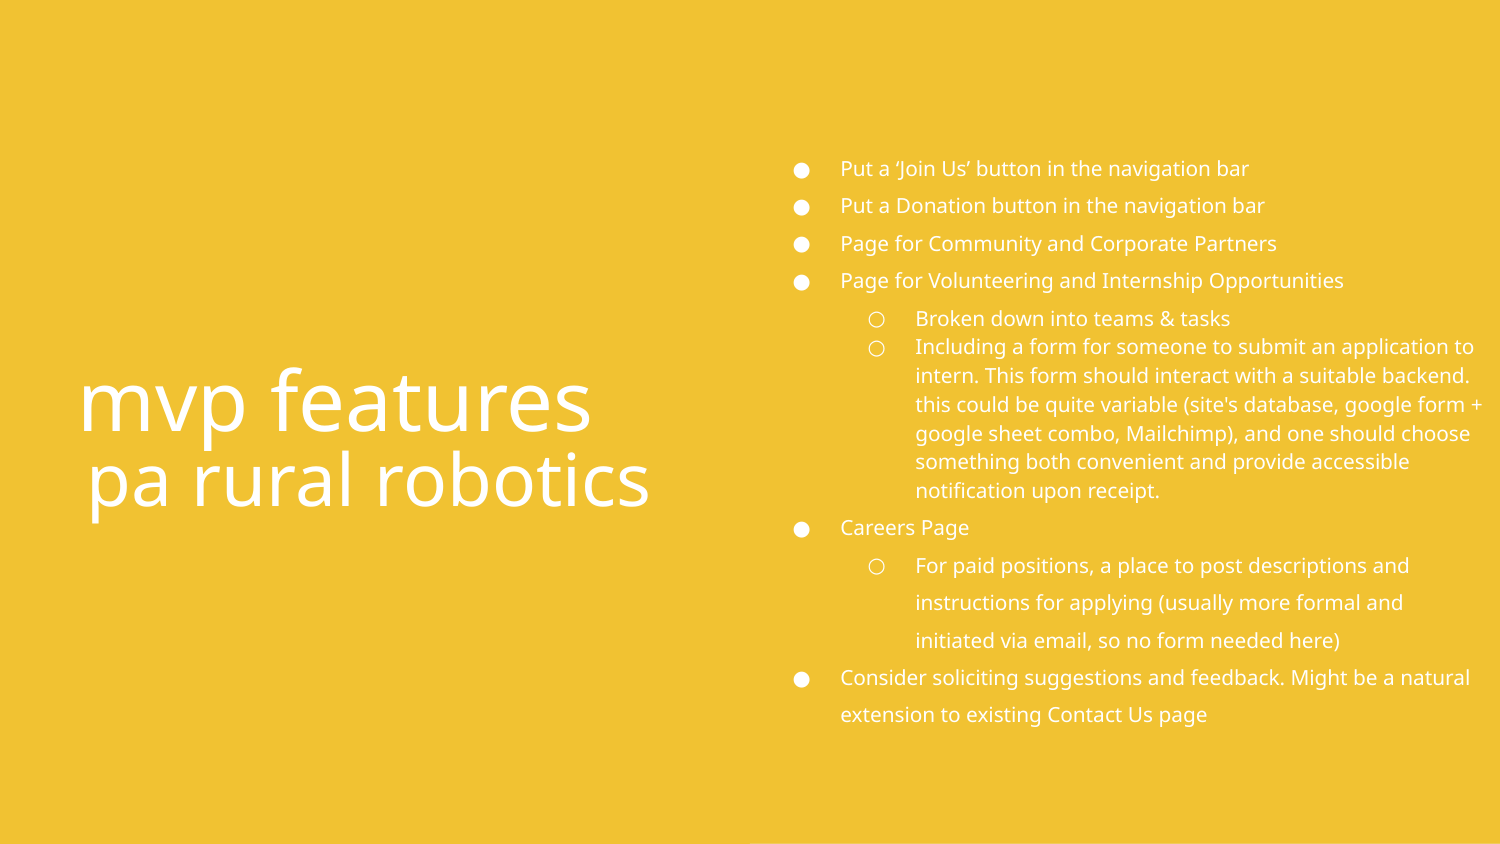

Put a ‘Join Us’ button in the navigation bar
Put a Donation button in the navigation bar
Page for Community and Corporate Partners
Page for Volunteering and Internship Opportunities
Broken down into teams & tasks
Including a form for someone to submit an application to intern. This form should interact with a suitable backend. this could be quite variable (site's database, google form + google sheet combo, Mailchimp), and one should choose something both convenient and provide accessible notification upon receipt.
Careers Page
For paid positions, a place to post descriptions and instructions for applying (usually more formal and initiated via email, so no form needed here)
Consider soliciting suggestions and feedback. Might be a natural extension to existing Contact Us page
mvp features
# pa rural robotics